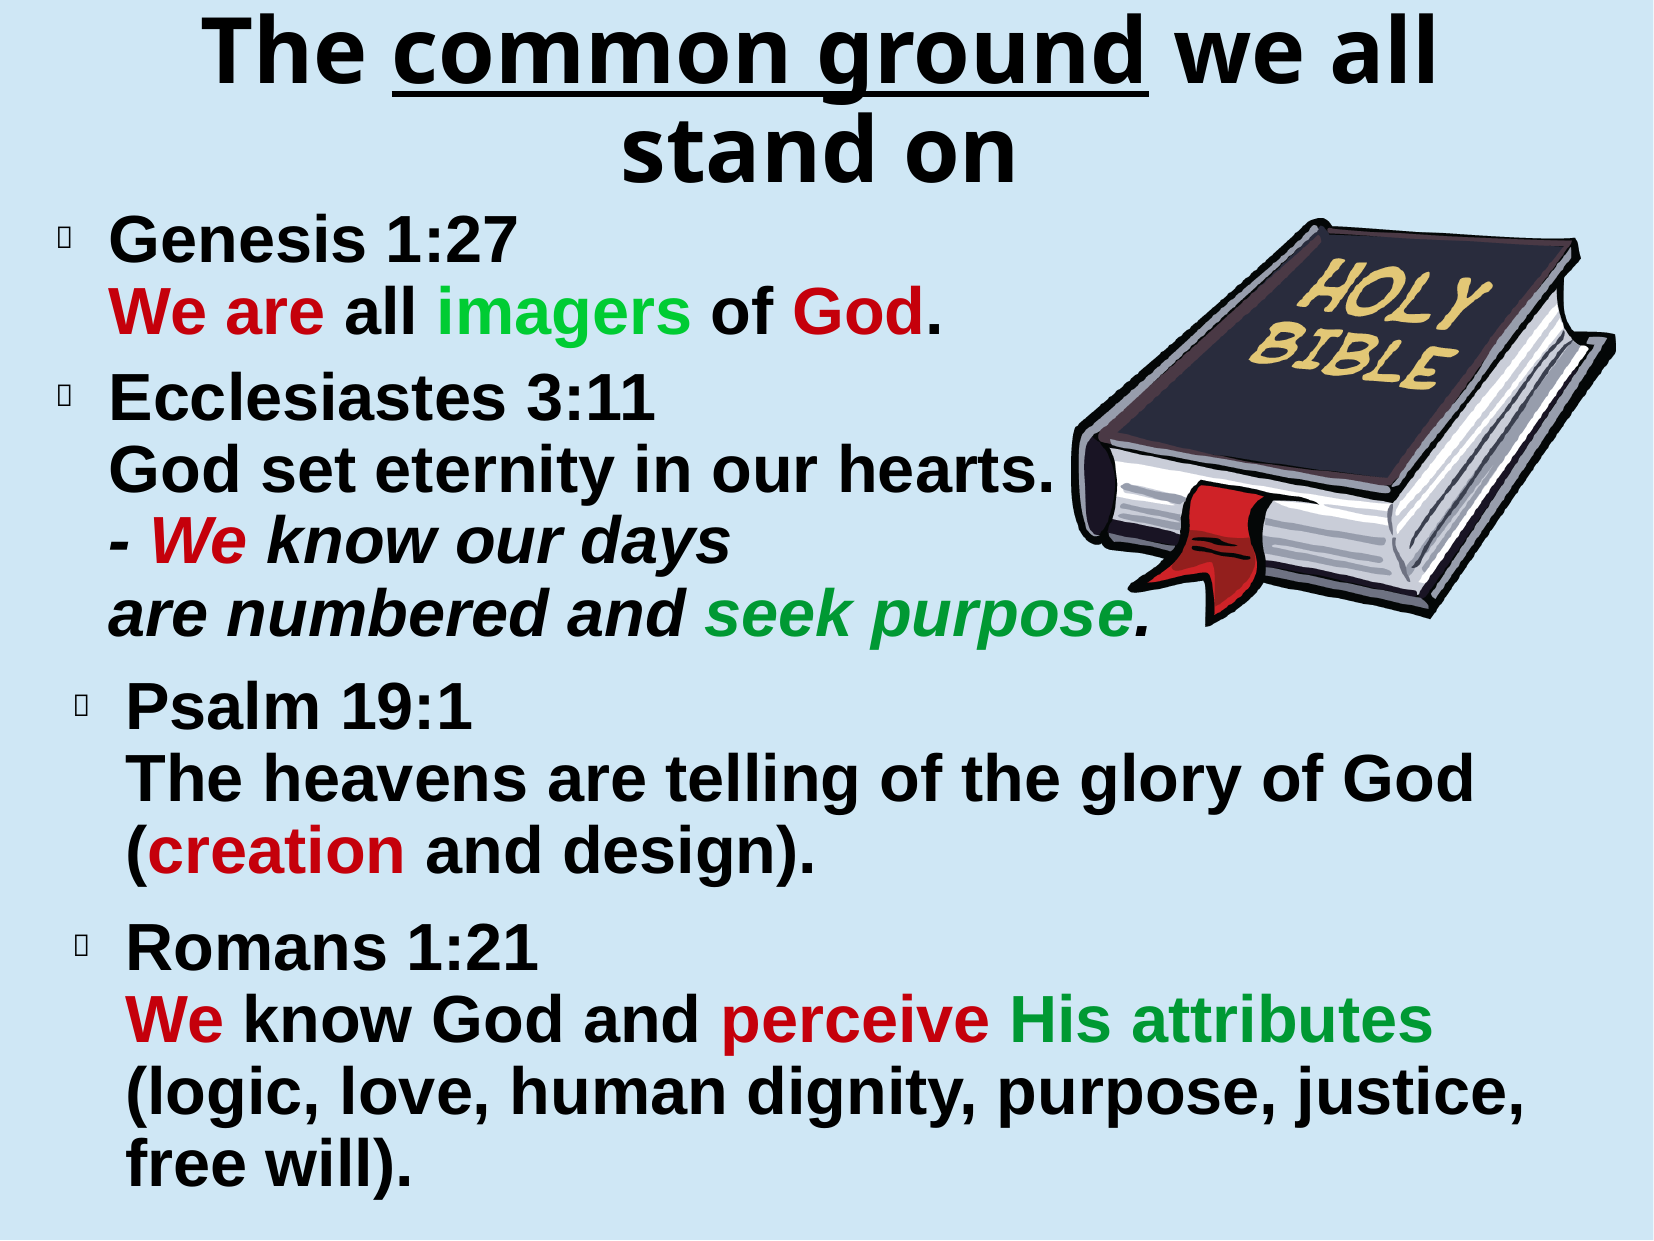

# The common ground we all stand on
Genesis 1:27
We are all imagers of God.
Ecclesiastes 3:11
God set eternity in our hearts.
- We know our days are numbered and seek purpose.
Psalm 19:1
The heavens are telling of the glory of God
(creation and design).
Romans 1:21
We know God and perceive His attributes
(logic, love, human dignity, purpose, justice, free will).